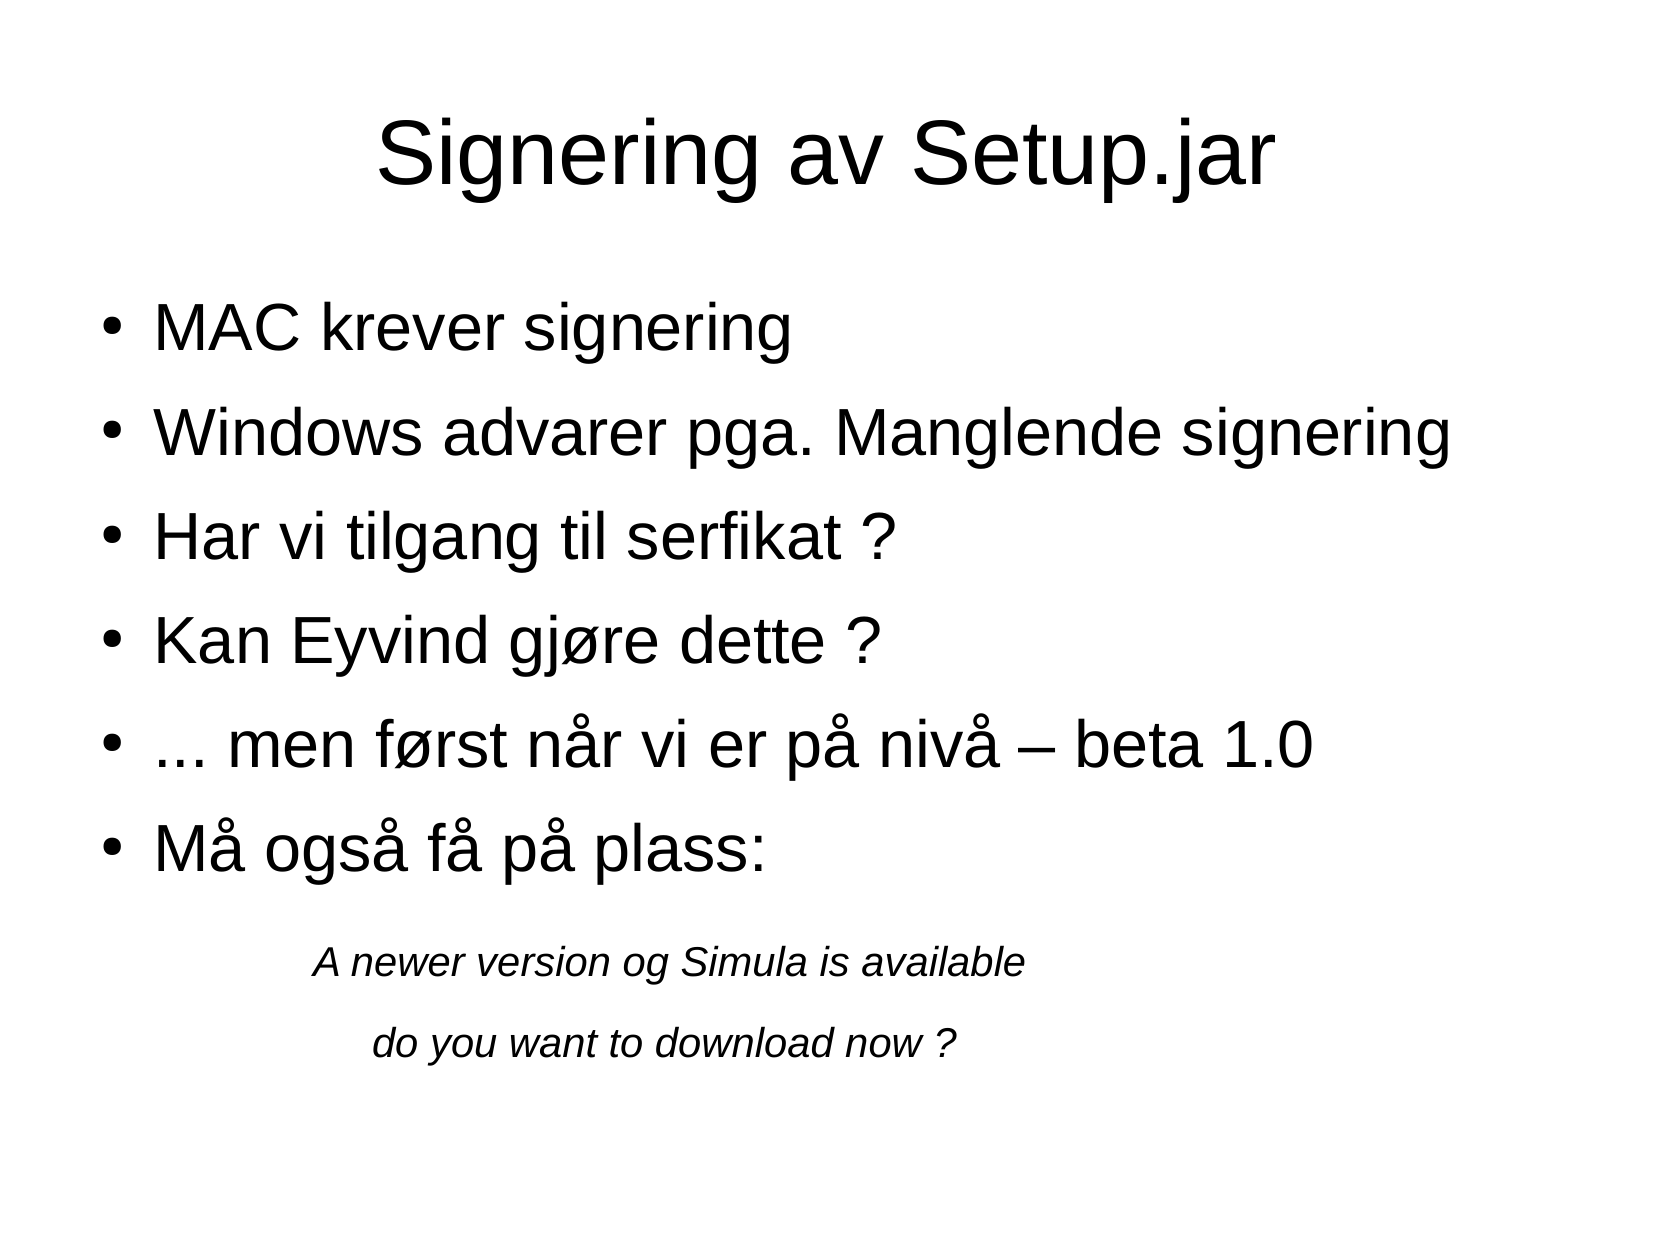

# Signering av Setup.jar
MAC krever signering
Windows advarer pga. Manglende signering
Har vi tilgang til serfikat ?
Kan Eyvind gjøre dette ?
... men først når vi er på nivå – beta 1.0
Må også få på plass:
 A newer version og Simula is available
 do you want to download now ?